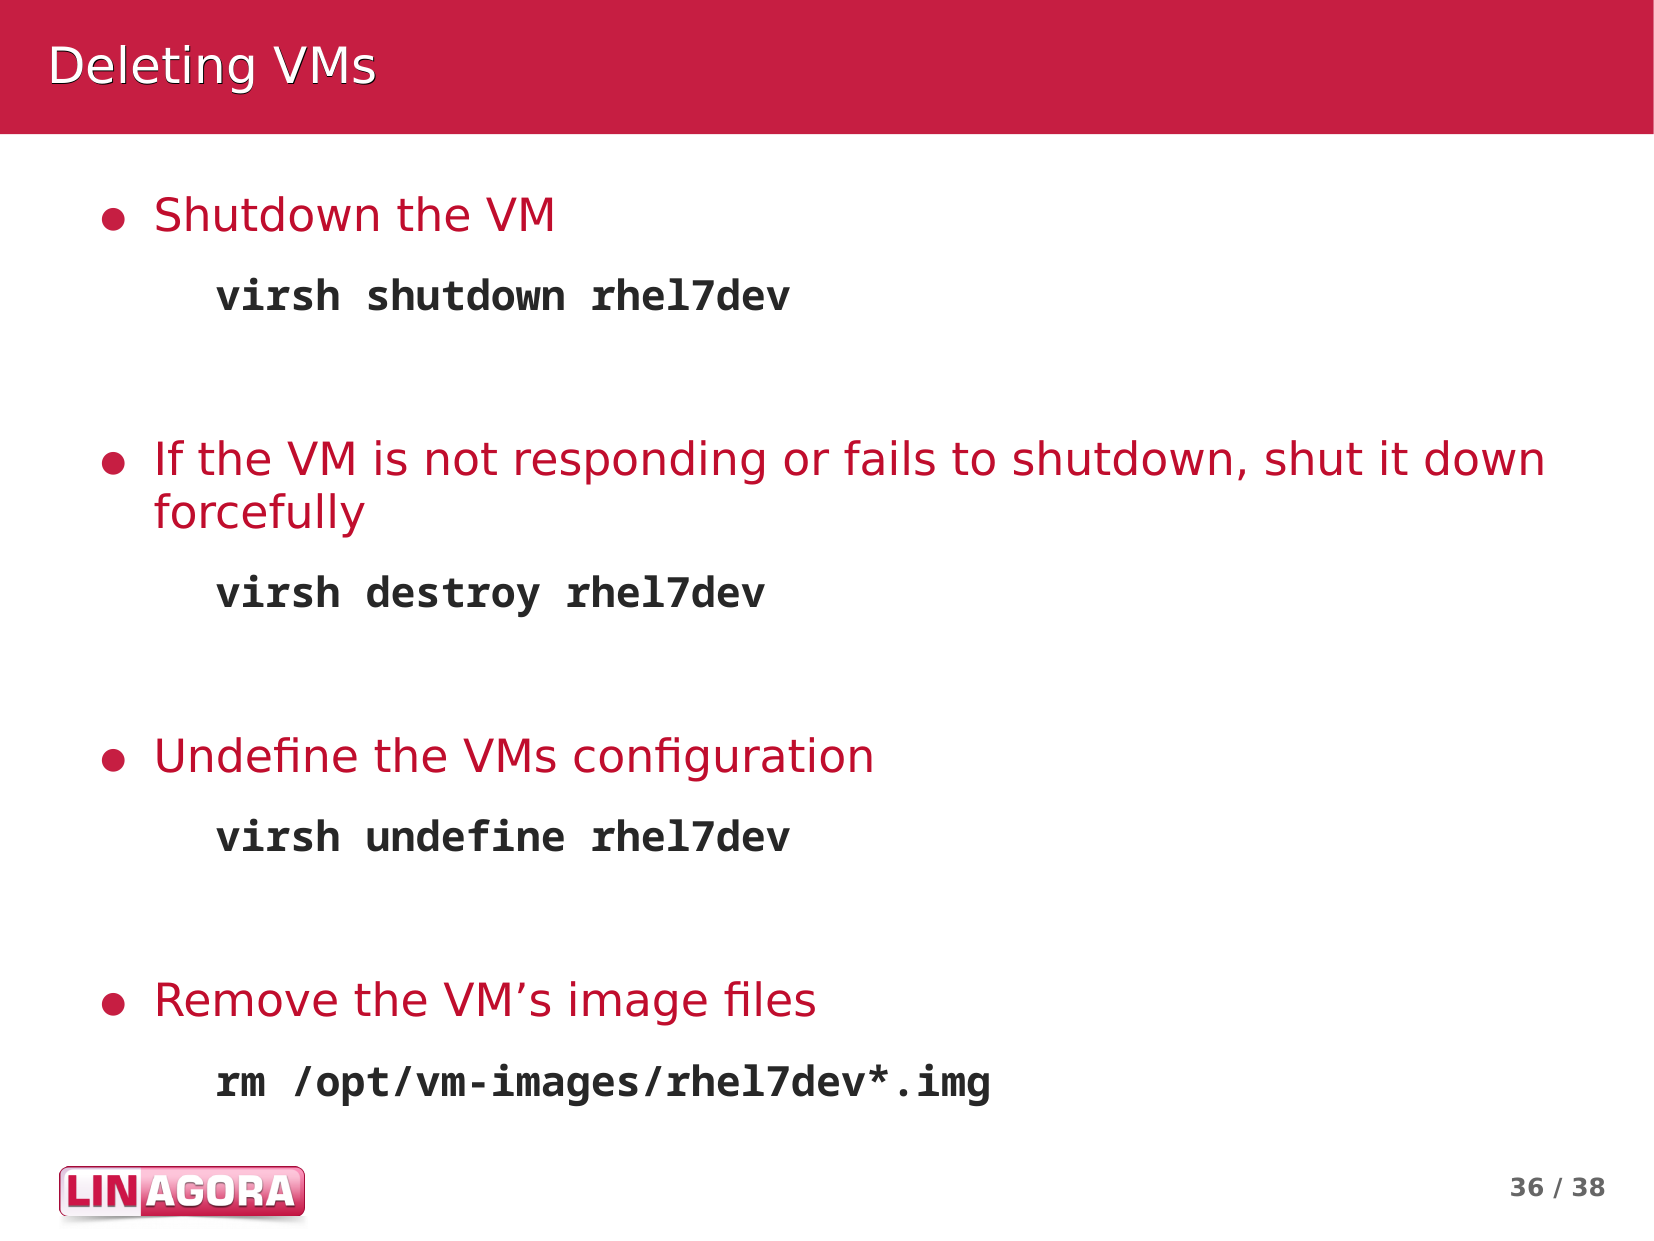

# Deleting VMs
Shutdown the VM
virsh shutdown rhel7dev
If the VM is not responding or fails to shutdown, shut it down forcefully
virsh destroy rhel7dev
Undefine the VMs configuration
virsh undefine rhel7dev
Remove the VM’s image files
rm /opt/vm-images/rhel7dev*.img